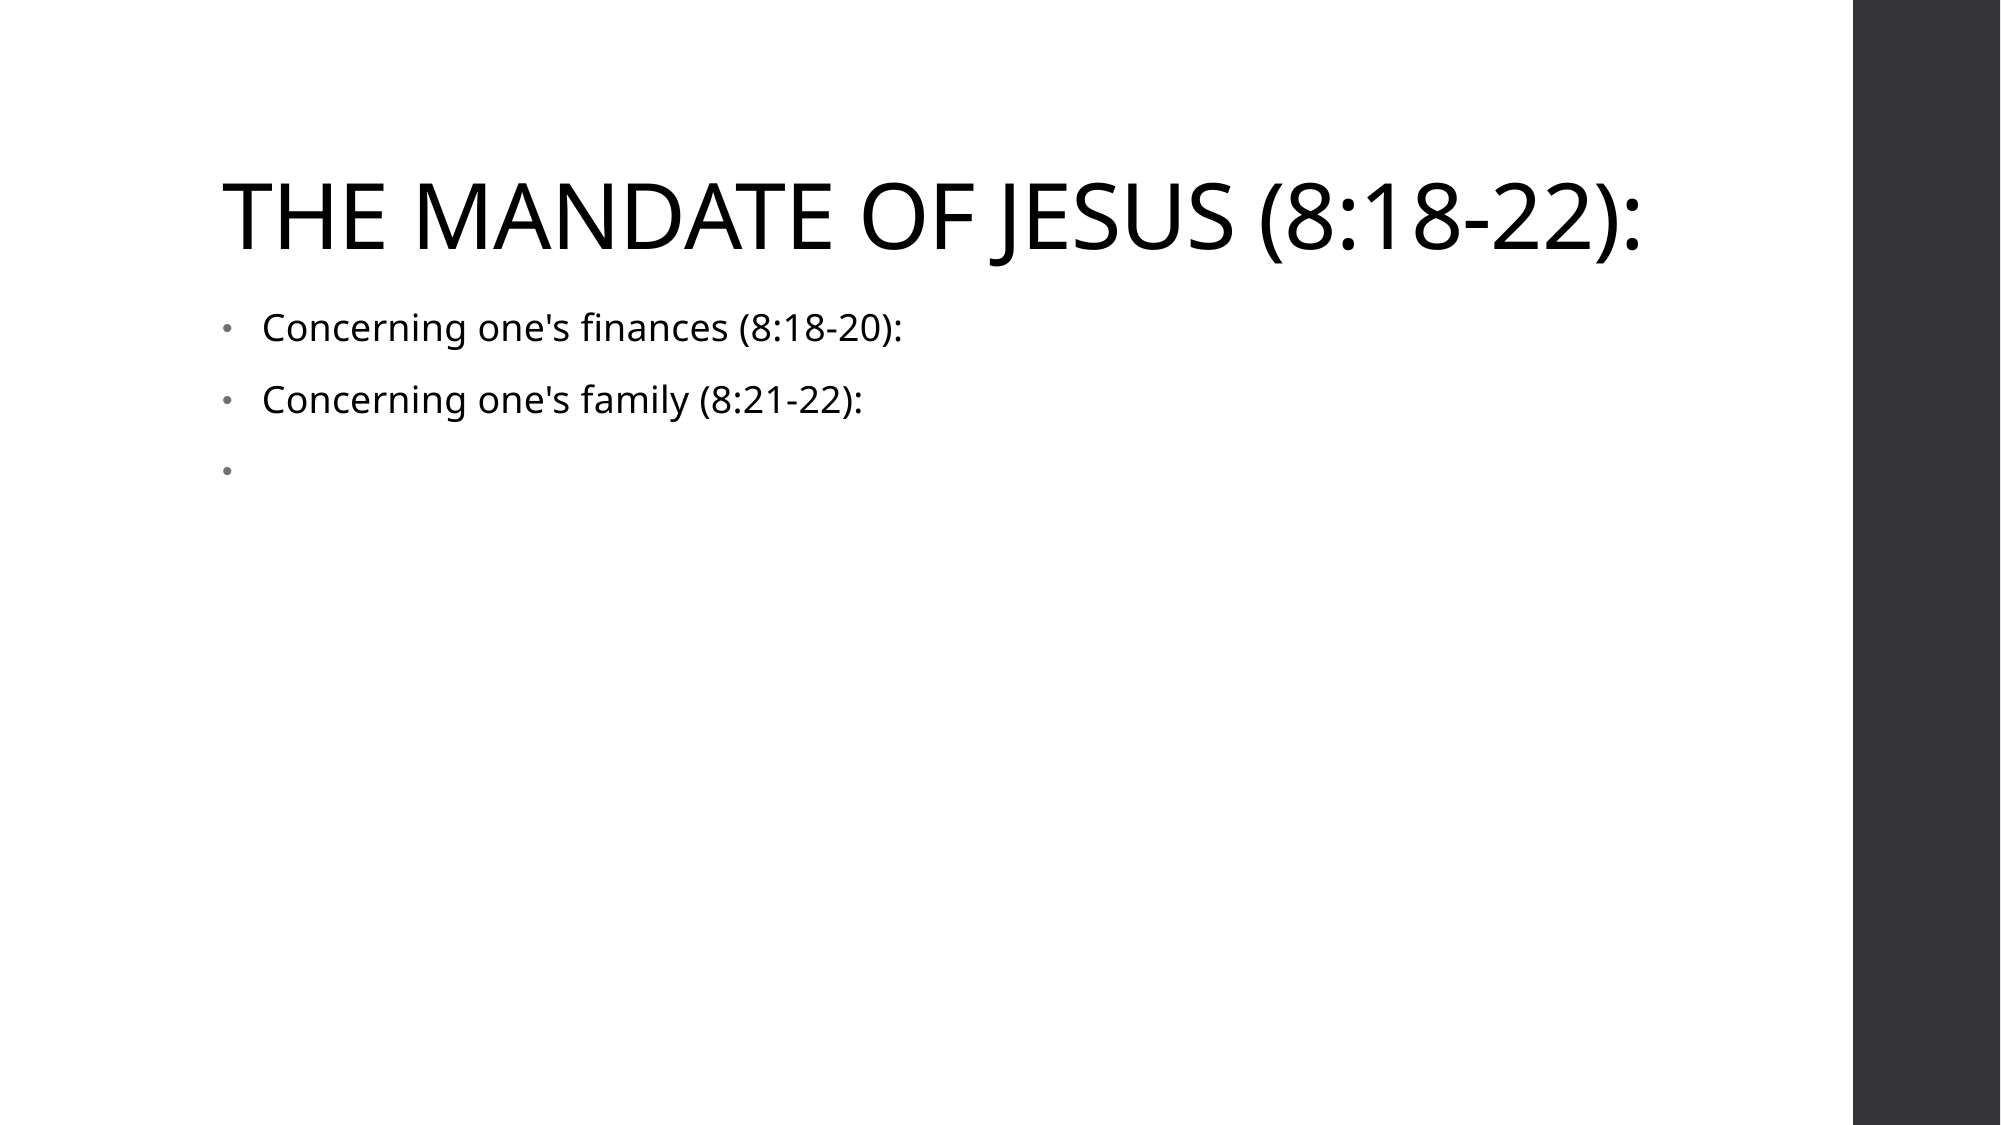

# THE MANDATE OF JESUS (8:18-22):
 Concerning one's finances (8:18-20):
 Concerning one's family (8:21-22):